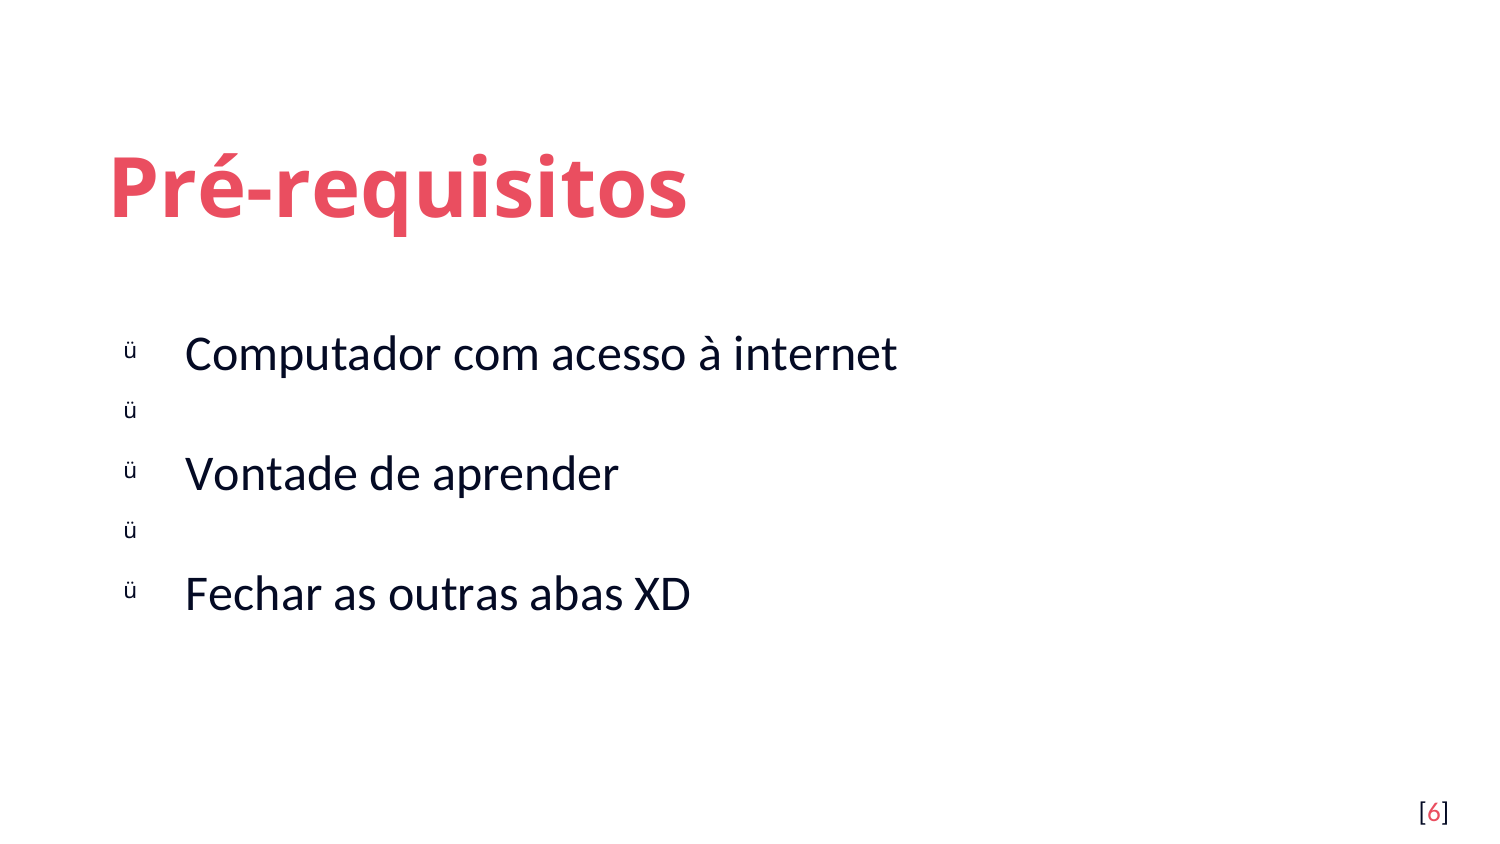

Pré-requisitos
Computador com acesso à internet
Vontade de aprender
Fechar as outras abas XD